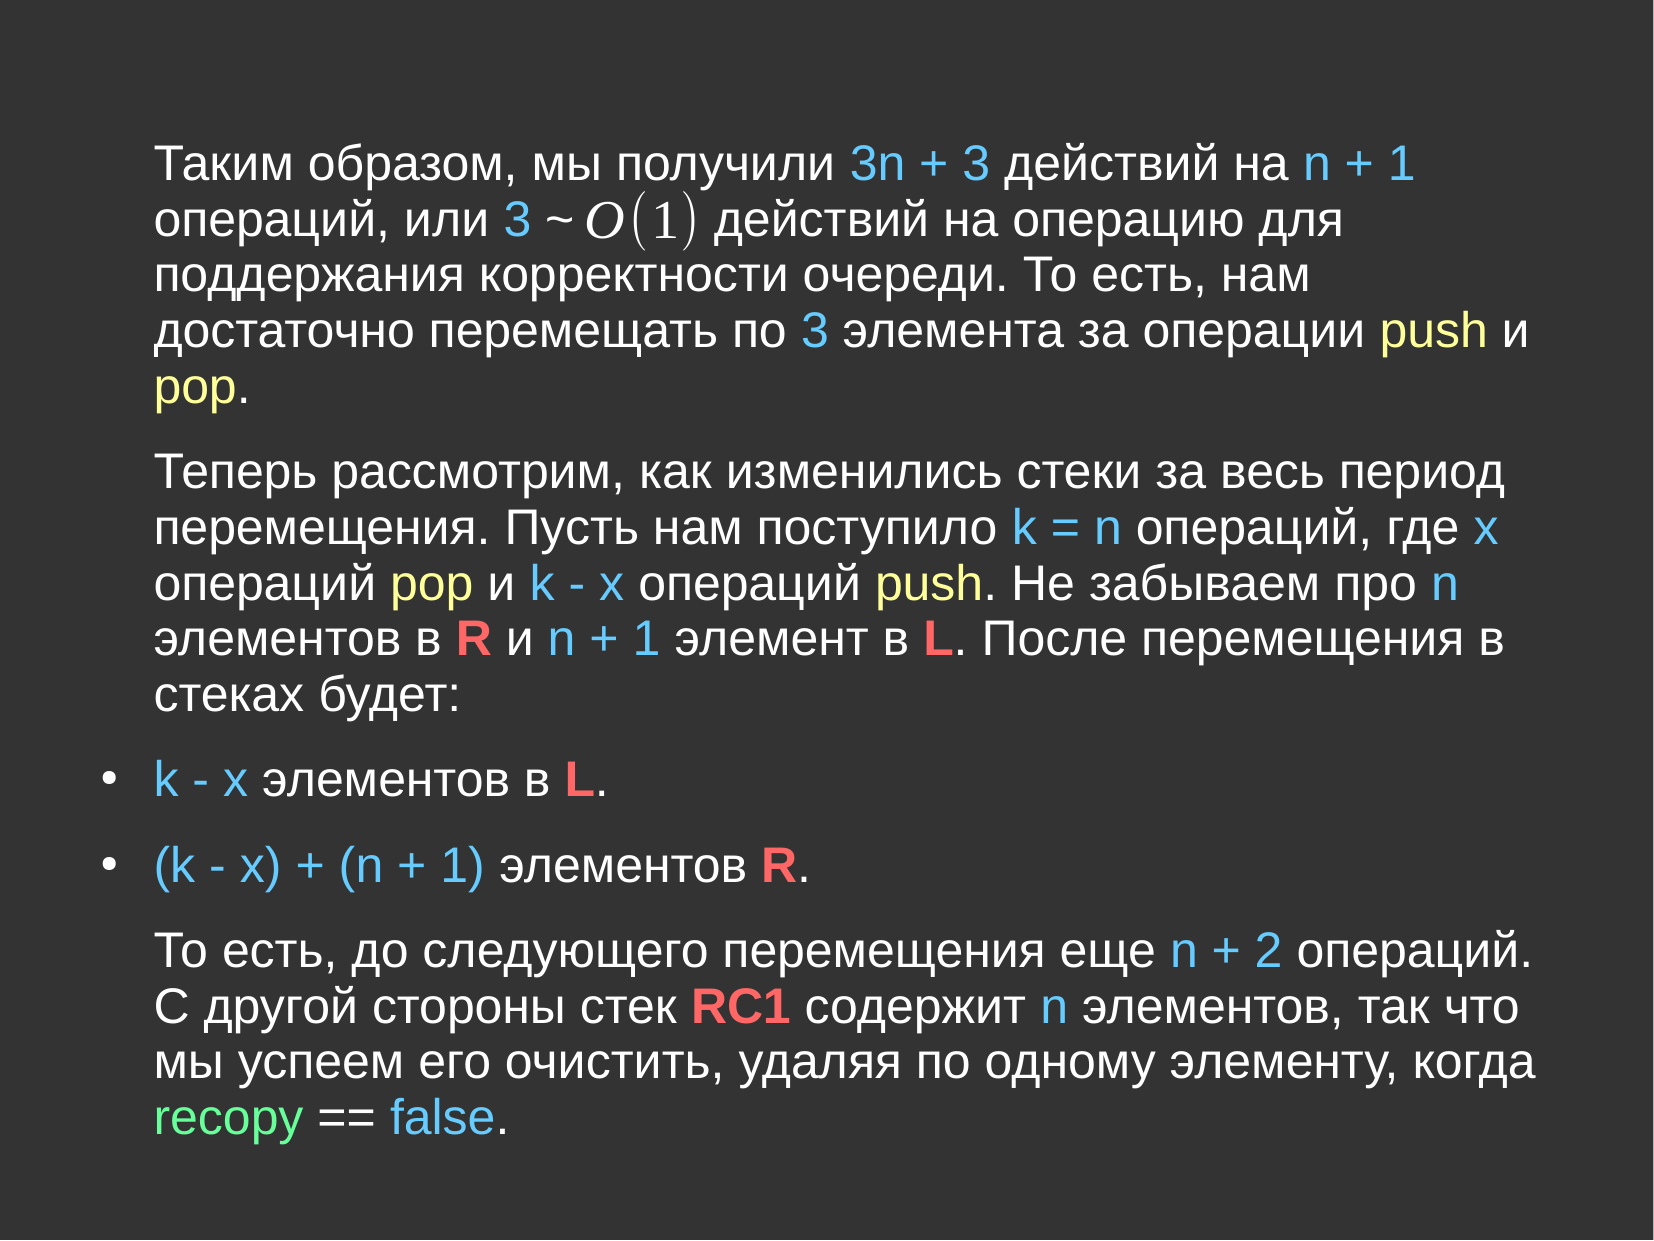

# Таким образом, мы получили 3n + 3 действий на n + 1 операций, или 3 ~ действий на операцию для поддержания корректности очереди. То есть, нам достаточно перемещать по 3 элемента за операции push и pop.
Теперь рассмотрим, как изменились стеки за весь период перемещения. Пусть нам поступило k = n операций, где x операций pop и k - x операций push. Не забываем про n элементов в R и n + 1 элемент в L. После перемещения в стеках будет:
k - x элементов в L.
(k - x) + (n + 1) элементов R.
То есть, до следующего перемещения еще n + 2 операций. С другой стороны стек RC1 содержит n элементов, так что мы успеем его очистить, удаляя по одному элементу, когда recopy == false.